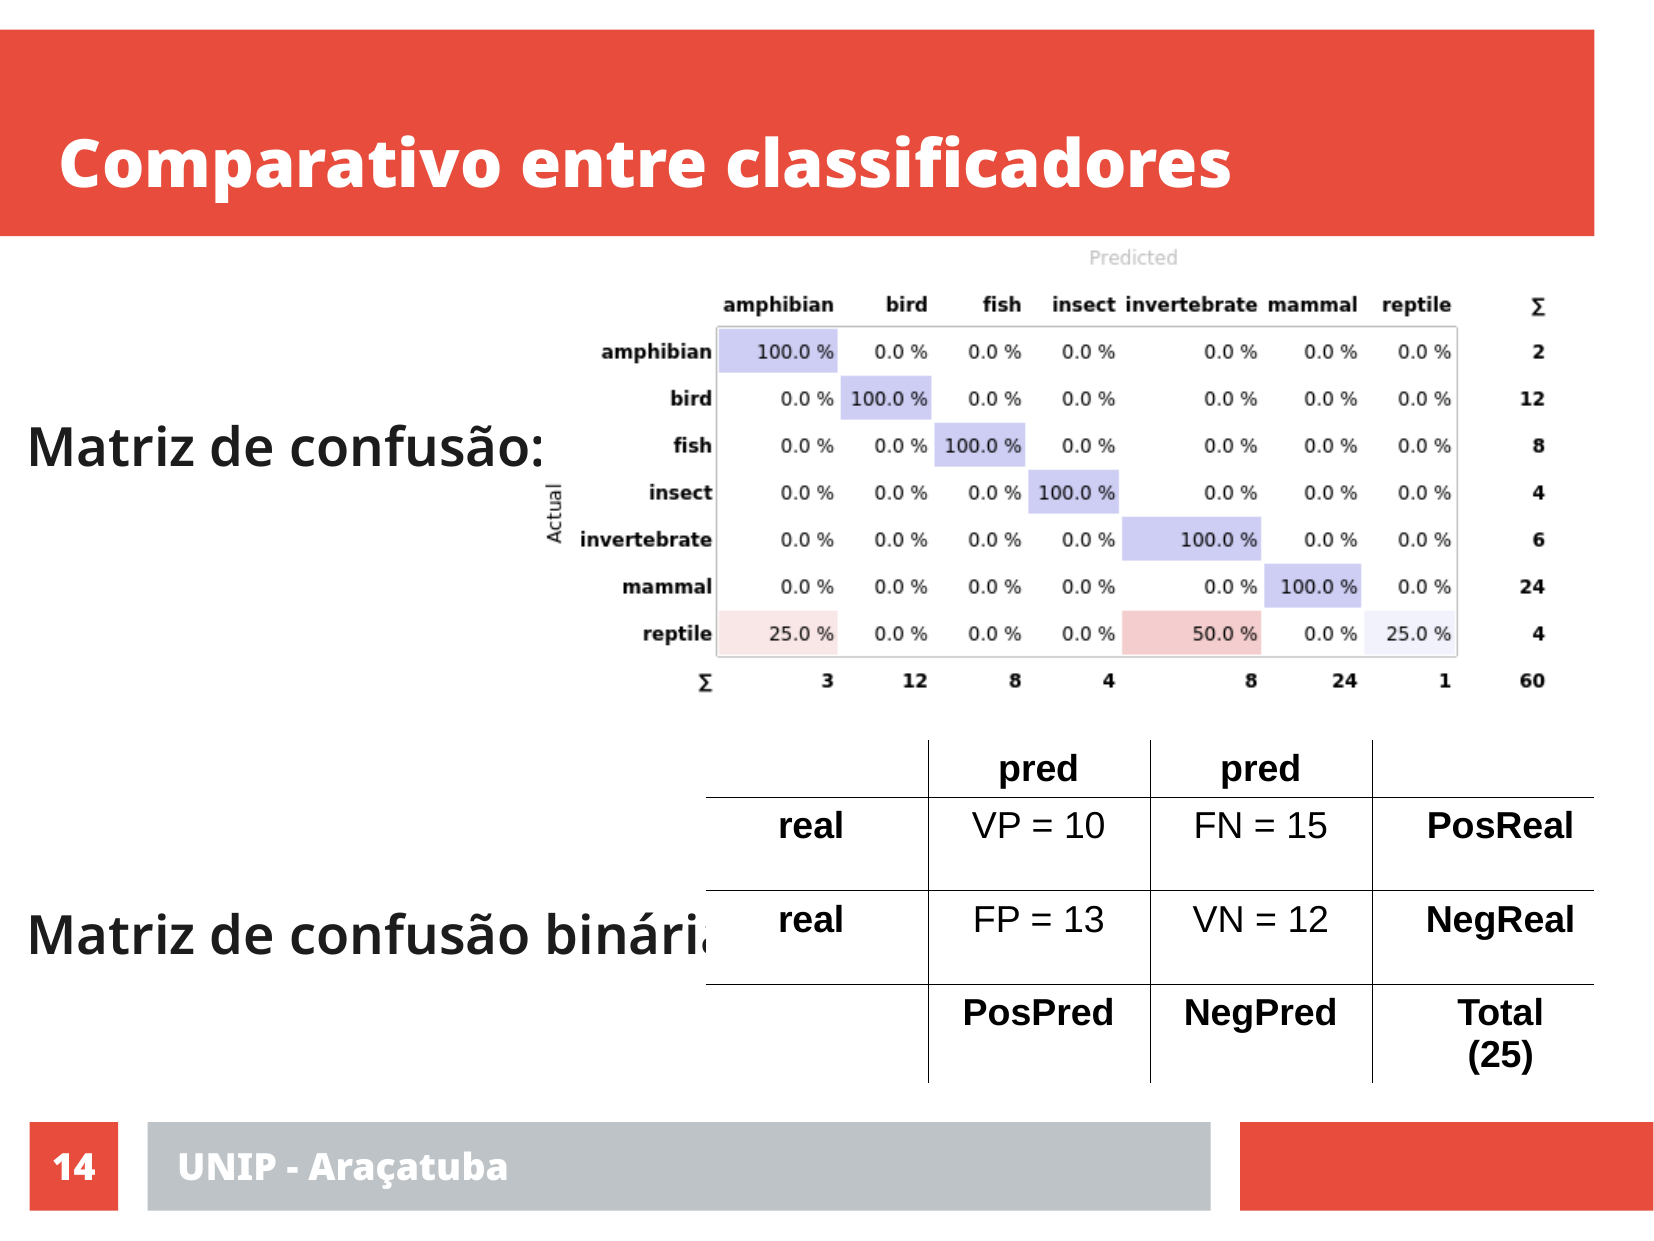

# Comparativo entre classificadores
Matriz de confusão:
Matriz de confusão binária:
| | pred | pred | |
| --- | --- | --- | --- |
| real | VP = 10 | FN = 15 | PosReal |
| real | FP = 13 | VN = 12 | NegReal |
| | PosPred | NegPred | Total (25) |
14
UNIP - Araçatuba